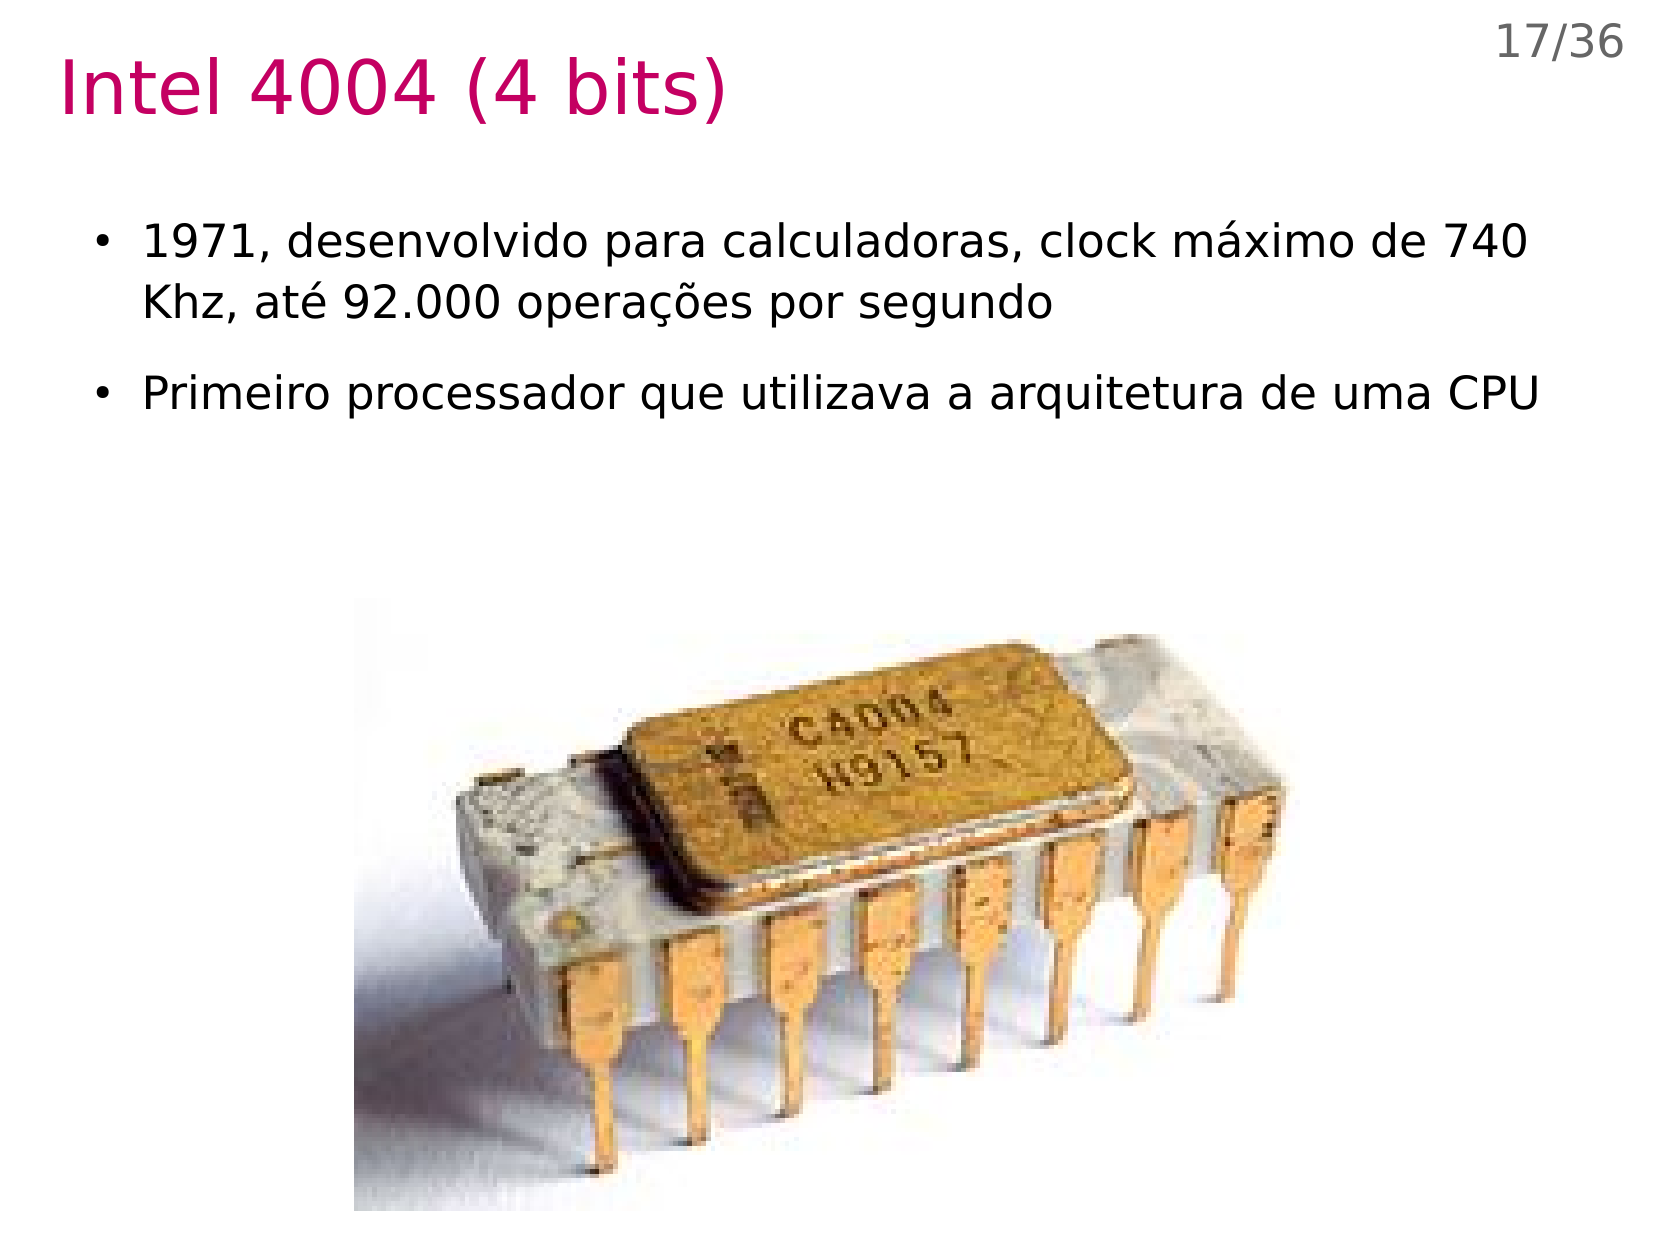

17
# Intel 4004 (4 bits)
1971, desenvolvido para calculadoras, clock máximo de 740 Khz, até 92.000 operações por segundo
Primeiro processador que utilizava a arquitetura de uma CPU